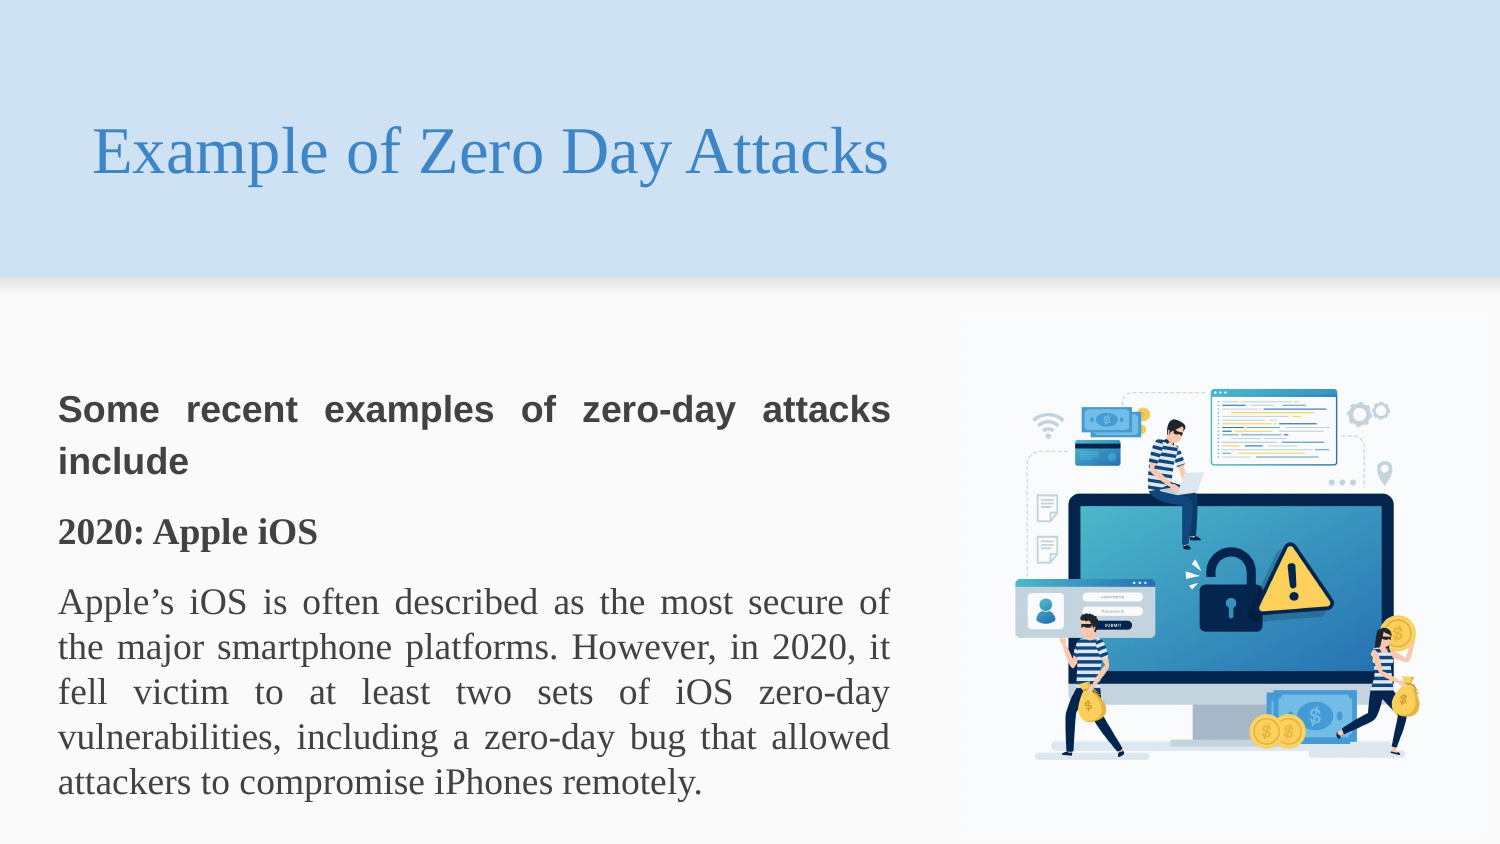

# Example of Zero Day Attacks
Some recent examples of zero-day attacks include
2020: Apple iOS
Apple’s iOS is often described as the most secure of the major smartphone platforms. However, in 2020, it fell victim to at least two sets of iOS zero-day vulnerabilities, including a zero-day bug that allowed attackers to compromise iPhones remotely.